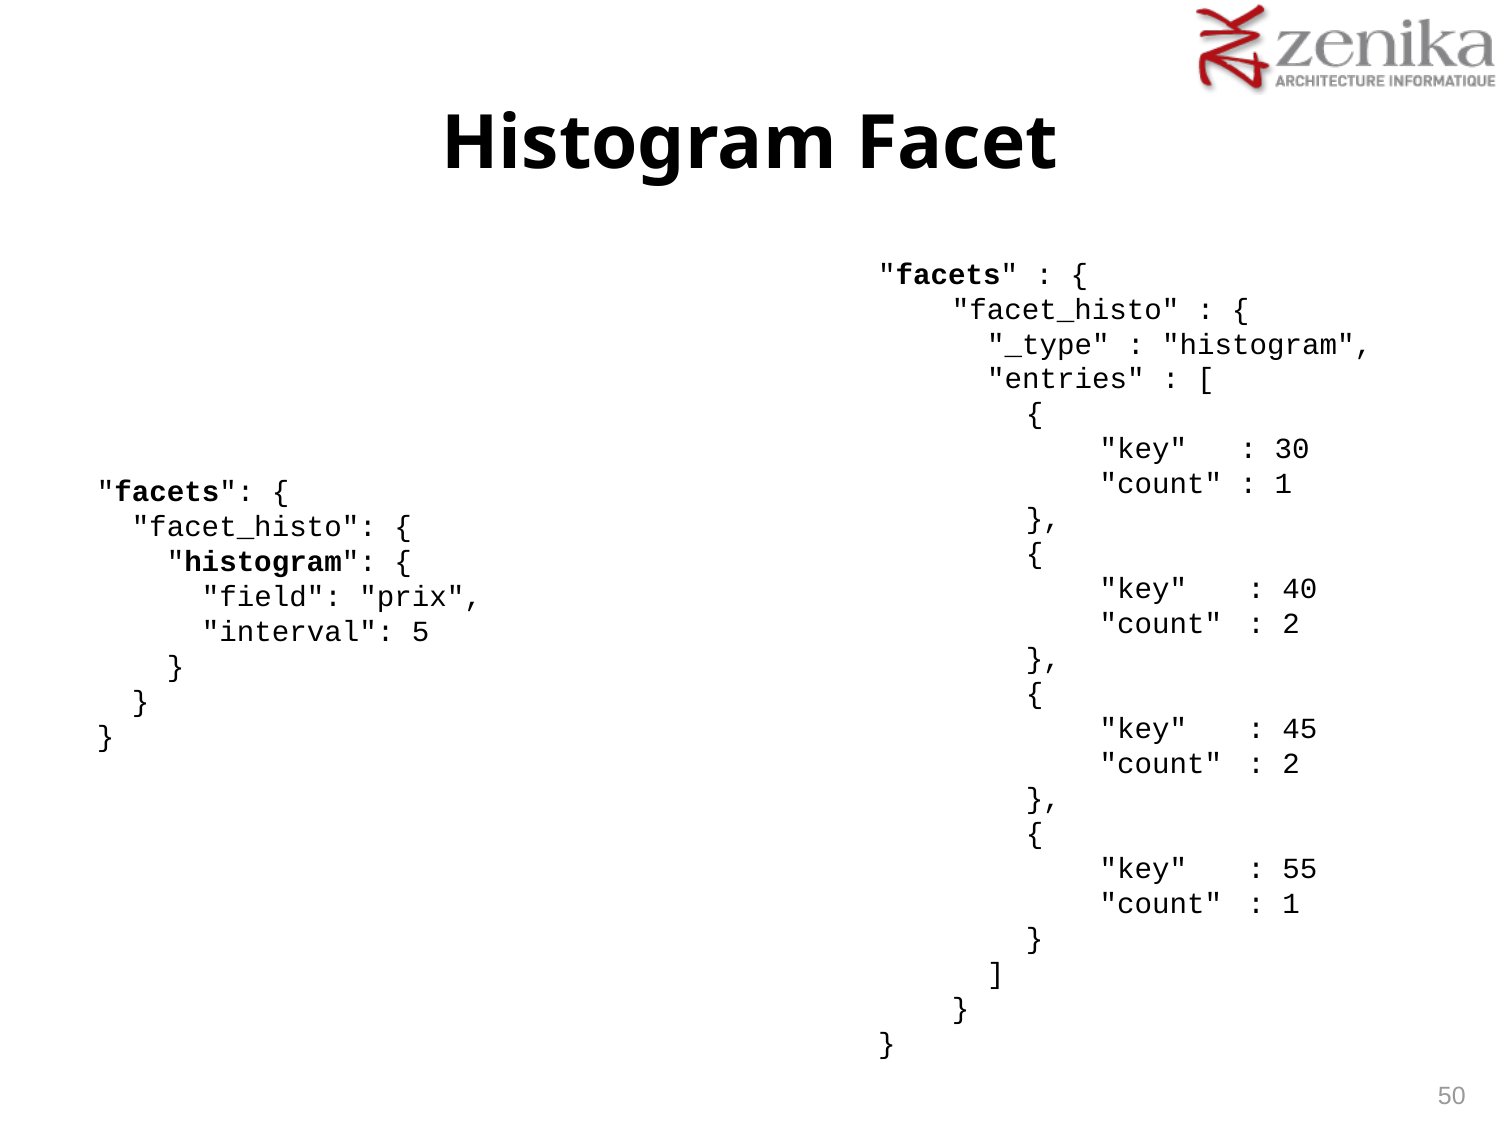

Histogram Facet
	"facets" : {
		"facet_histo" : {
		 "_type" : "histogram",
		 "entries" : [
			{
				"key" : 30
				"count" : 1
			},
			{
				"key"	: 40
				"count"	: 2
			},
			{
				"key"	: 45
				"count"	: 2
			},
			{
				"key"	: 55
				"count"	: 1
			}
		 ]
		}
	}
 "facets": {
 "facet_histo": {
 "histogram": {
 "field": "prix",
 "interval": 5
 }
 }
 }